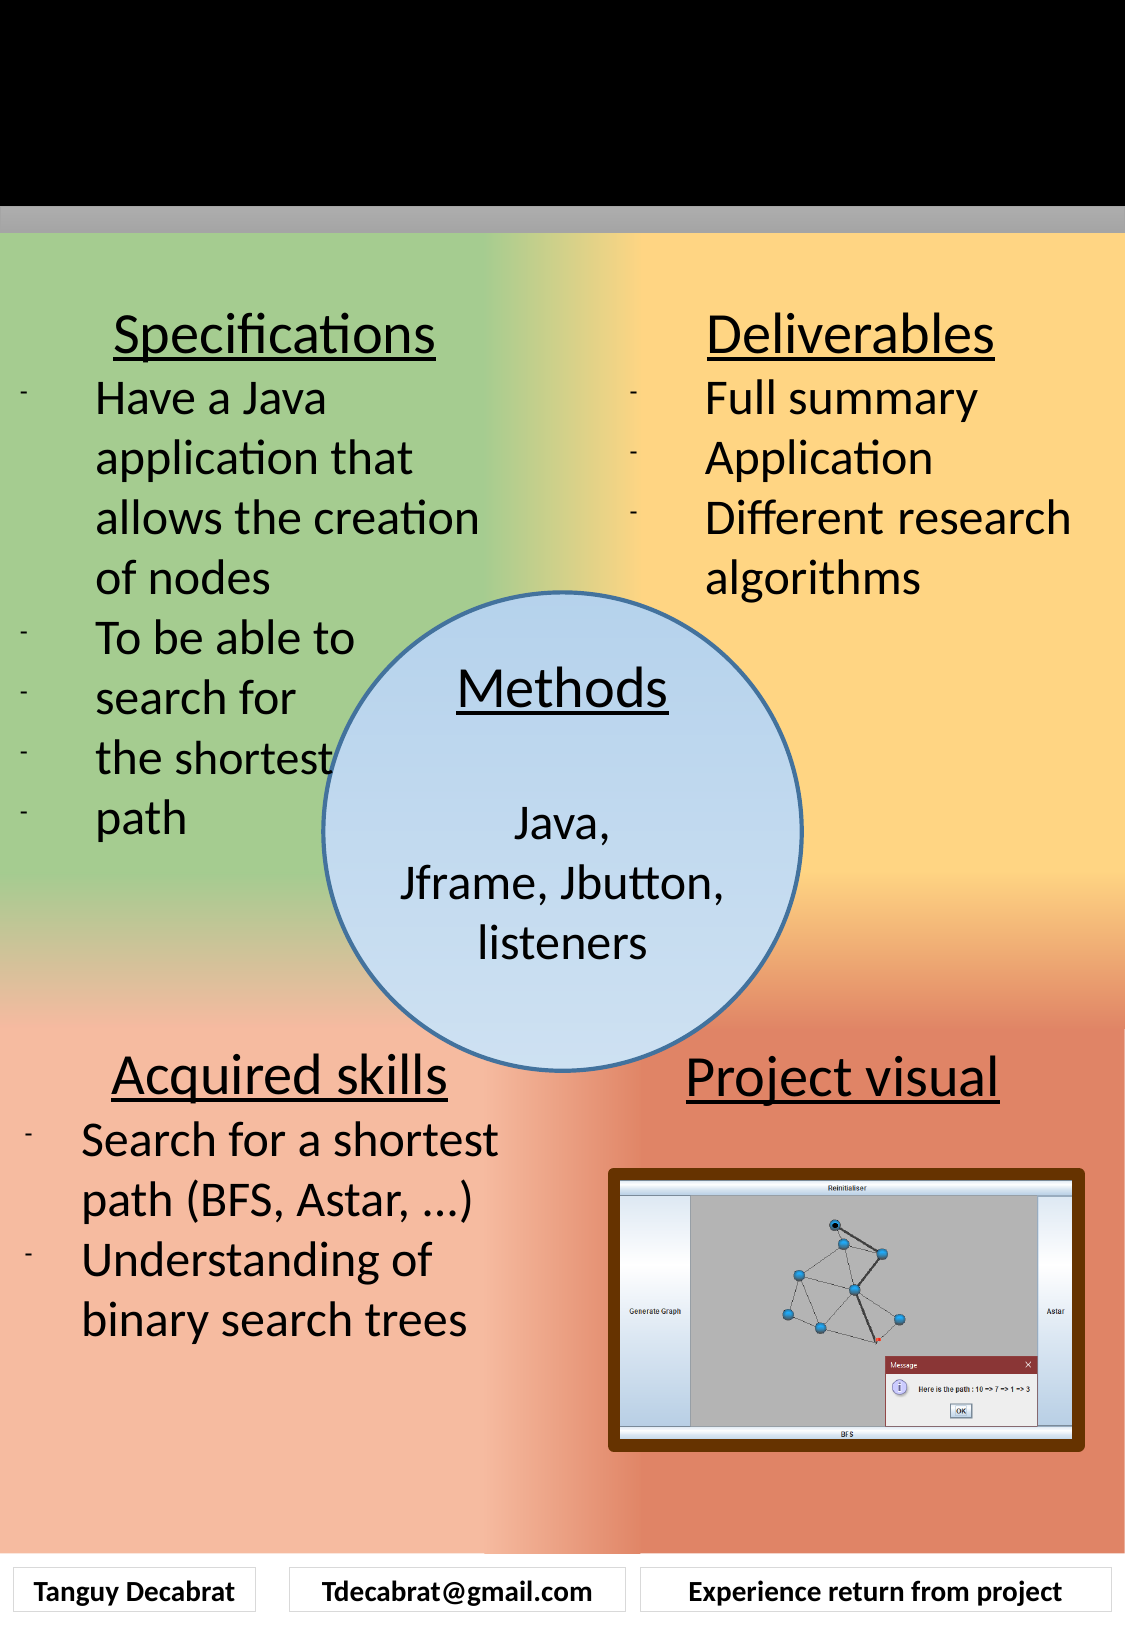

RETEX
Project - Graphs
Specifications
Have a Java application that allows the creation of nodes
To be able to
search for
the shortest
path
Deliverables
Full summary
Application
Different research algorithms
Methods
Java,
Jframe, Jbutton,
listeners
Acquired skills
Search for a shortest path (BFS, Astar, ...)
Understanding of binary search trees
Project visual
Tanguy Decabrat
Tdecabrat@gmail.com
Experience return from project